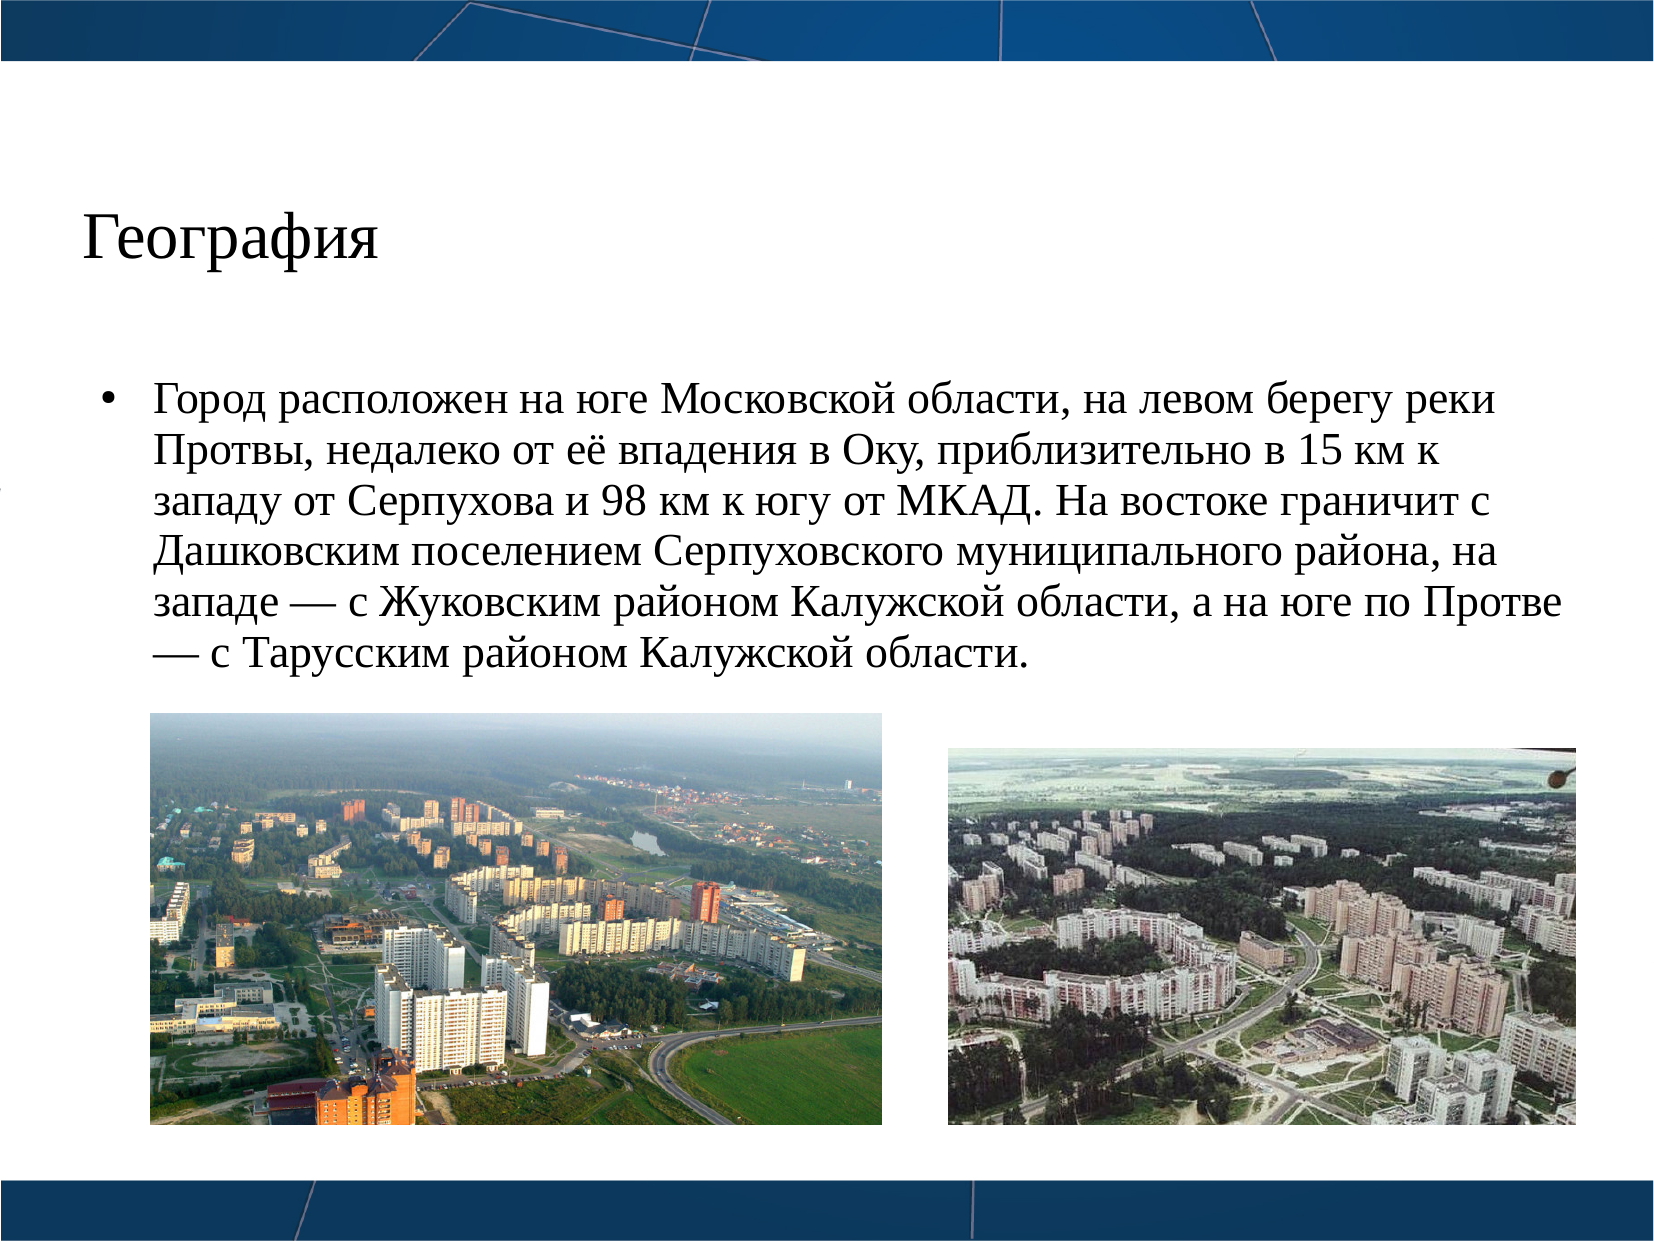

# География
Город расположен на юге Московской области, на левом берегу реки Протвы, недалеко от её впадения в Оку, приблизительно в 15 км к западу от Серпухова и 98 км к югу от МКАД. На востоке граничит с Дашковским поселением Серпуховского муниципального района, на западе — с Жуковским районом Калужской области, а на юге по Протве — с Тарусским районом Калужской области.